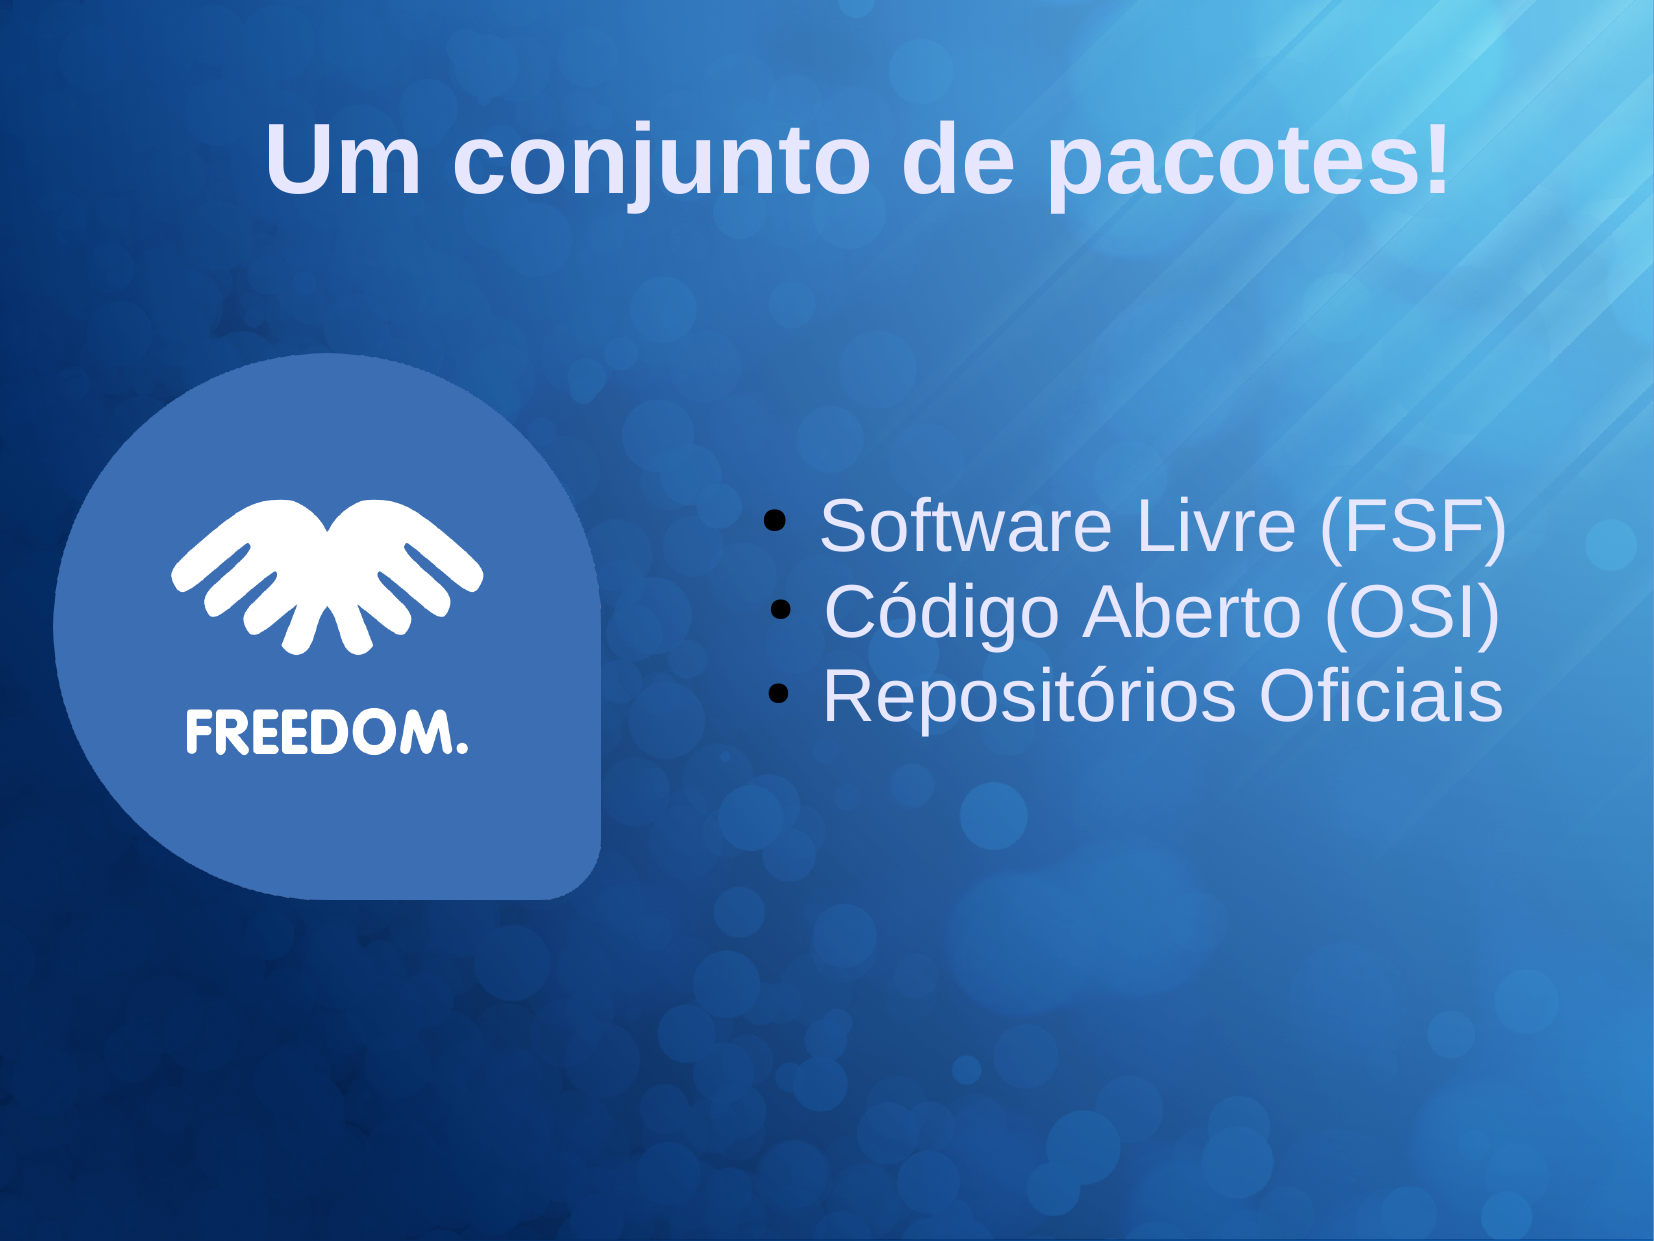

Um conjunto de pacotes!
 Software Livre (FSF)
 Código Aberto (OSI)
 Repositórios Oficiais